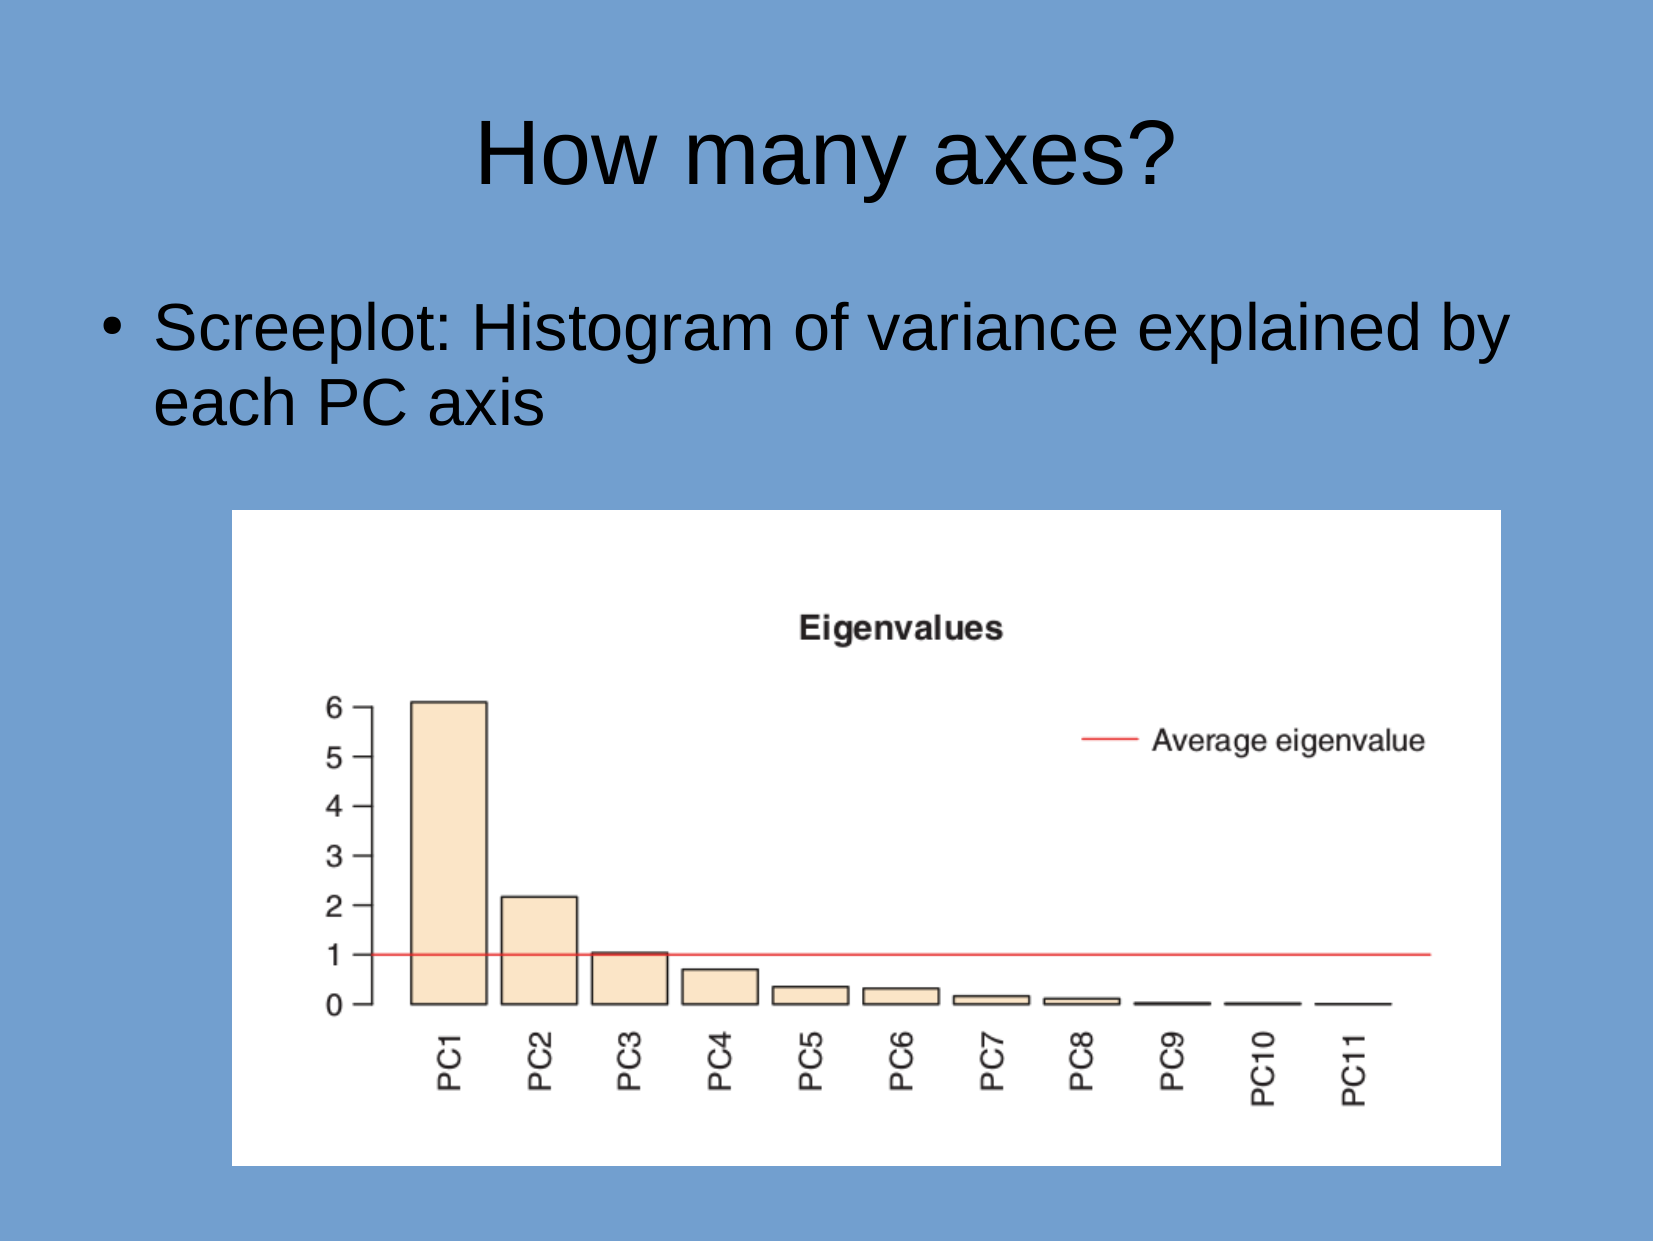

# How many axes?
Screeplot: Histogram of variance explained by each PC axis